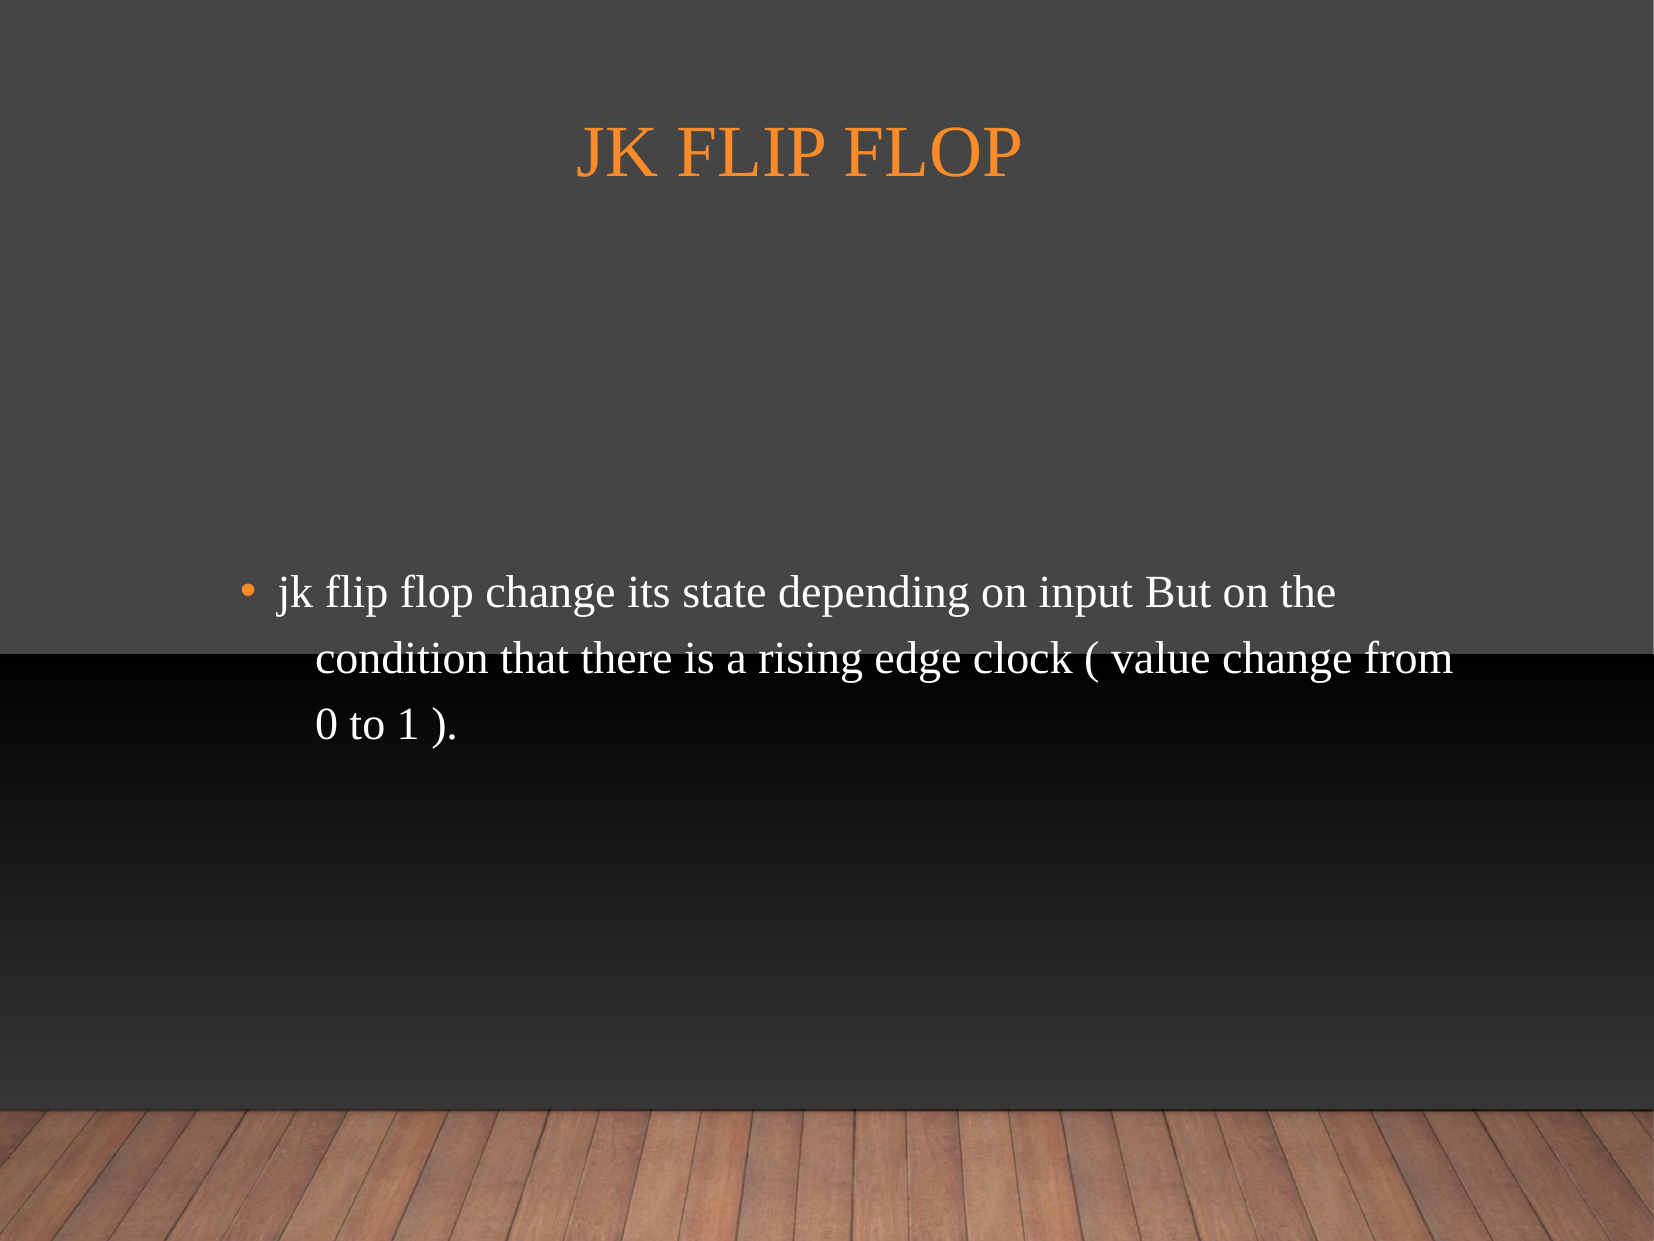

# JK Flip Flop
jk flip flop change its state depending on input But on the condition that there is a rising edge clock ( value change from 0 to 1 ).